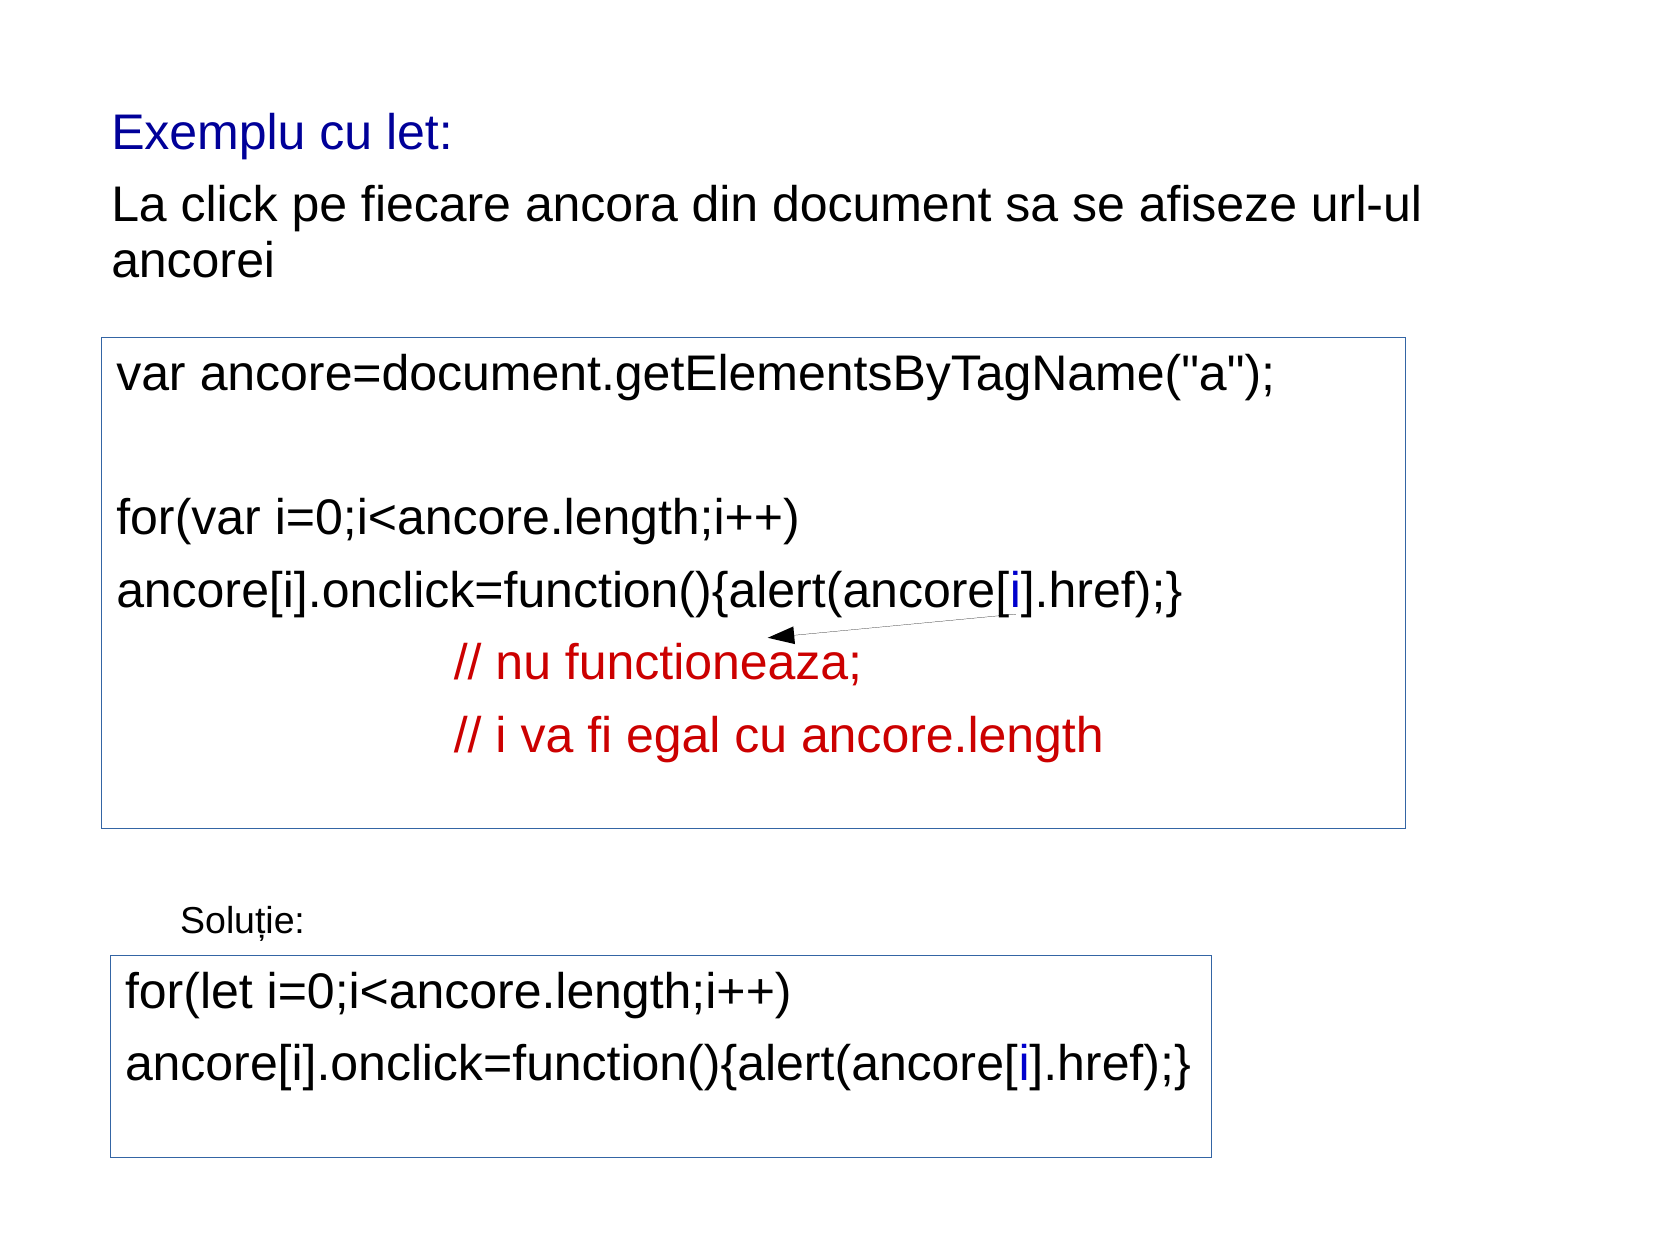

Exemplu cu let:
La click pe fiecare ancora din document sa se afiseze url-ul ancorei
var ancore=document.getElementsByTagName("a");
for(var i=0;i<ancore.length;i++)
ancore[i].onclick=function(){alert(ancore[i].href);}
// nu functioneaza;
// i va fi egal cu ancore.length
Soluție:
for(let i=0;i<ancore.length;i++)
ancore[i].onclick=function(){alert(ancore[i].href);}